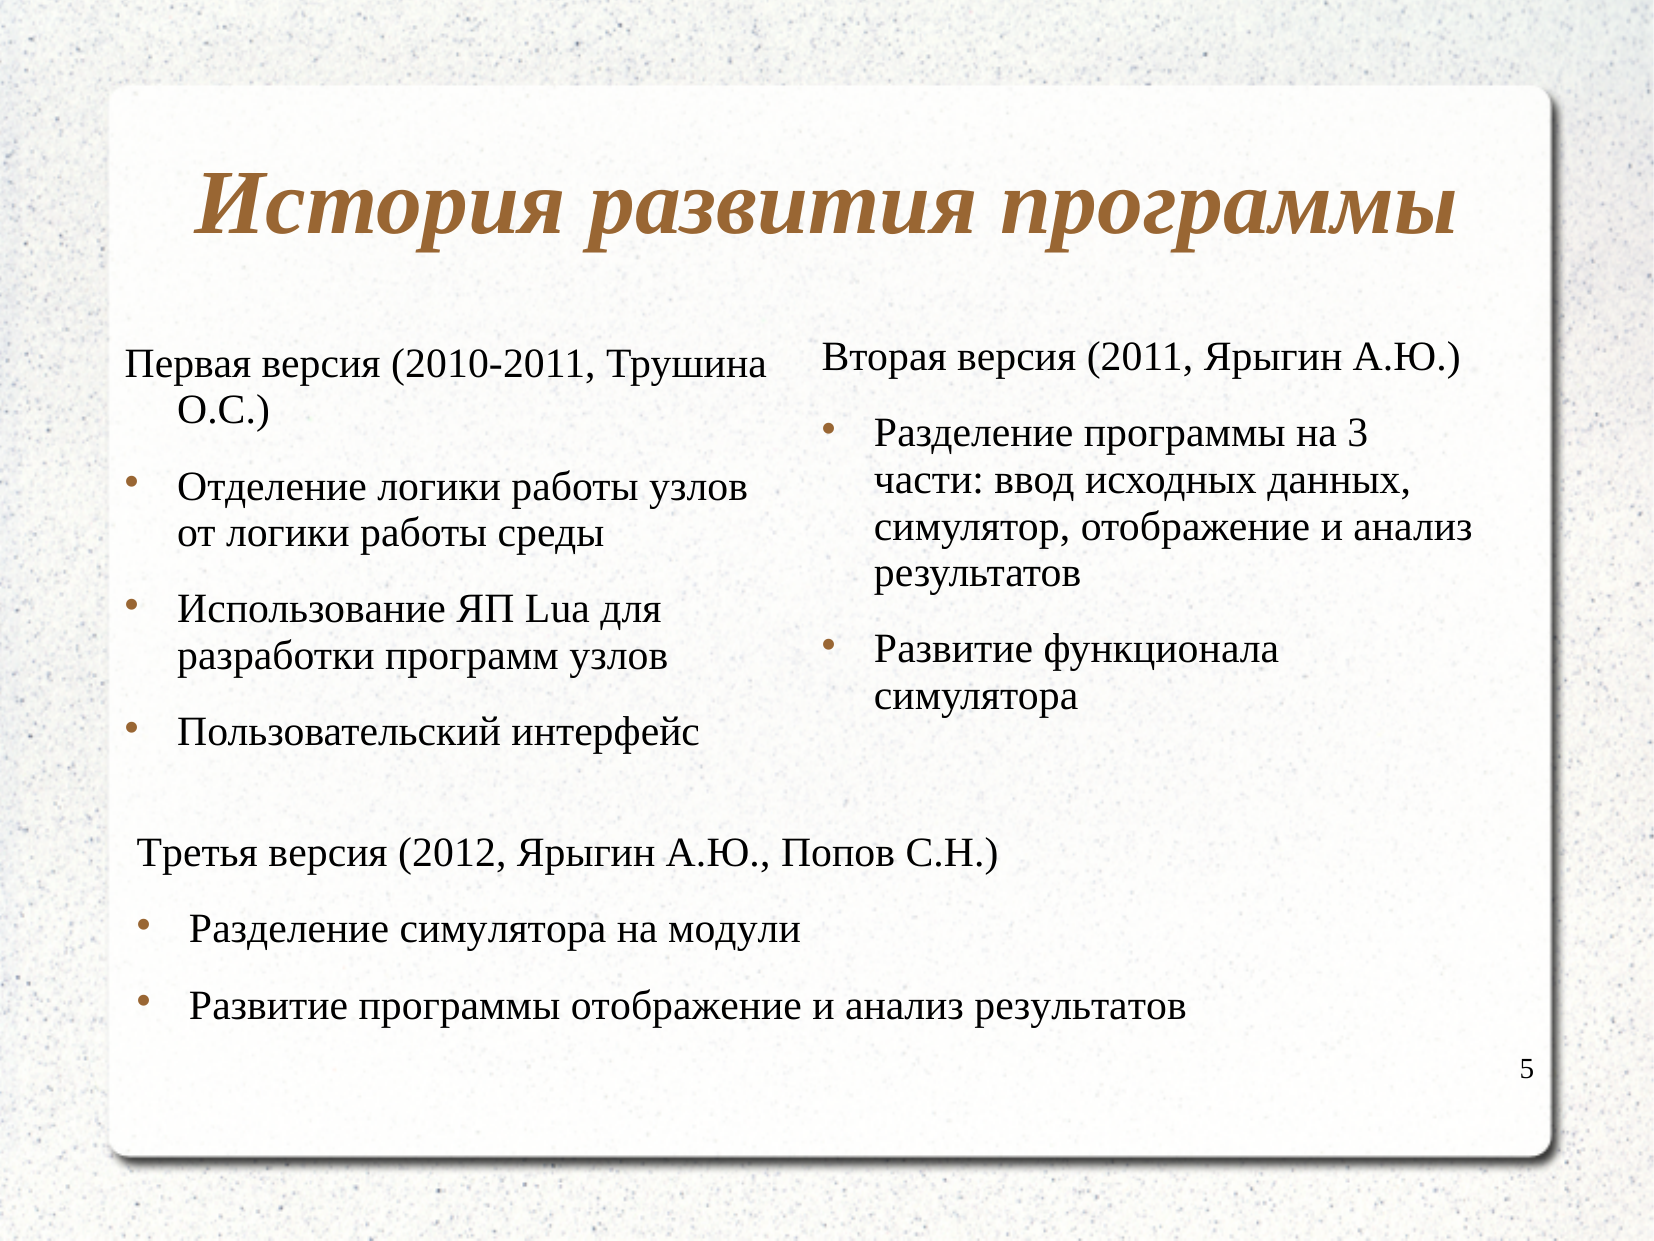

# История развития программы
Вторая версия (2011, Ярыгин А.Ю.)
Разделение программы на 3 части: ввод исходных данных, симулятор, отображение и анализ результатов
Развитие функционала симулятора
Первая версия (2010-2011, Трушина О.С.)
Отделение логики работы узлов от логики работы среды
Использование ЯП Lua для разработки программ узлов
Пользовательский интерфейс
Третья версия (2012, Ярыгин А.Ю., Попов С.Н.)
Разделение симулятора на модули
Развитие программы отображение и анализ результатов
5